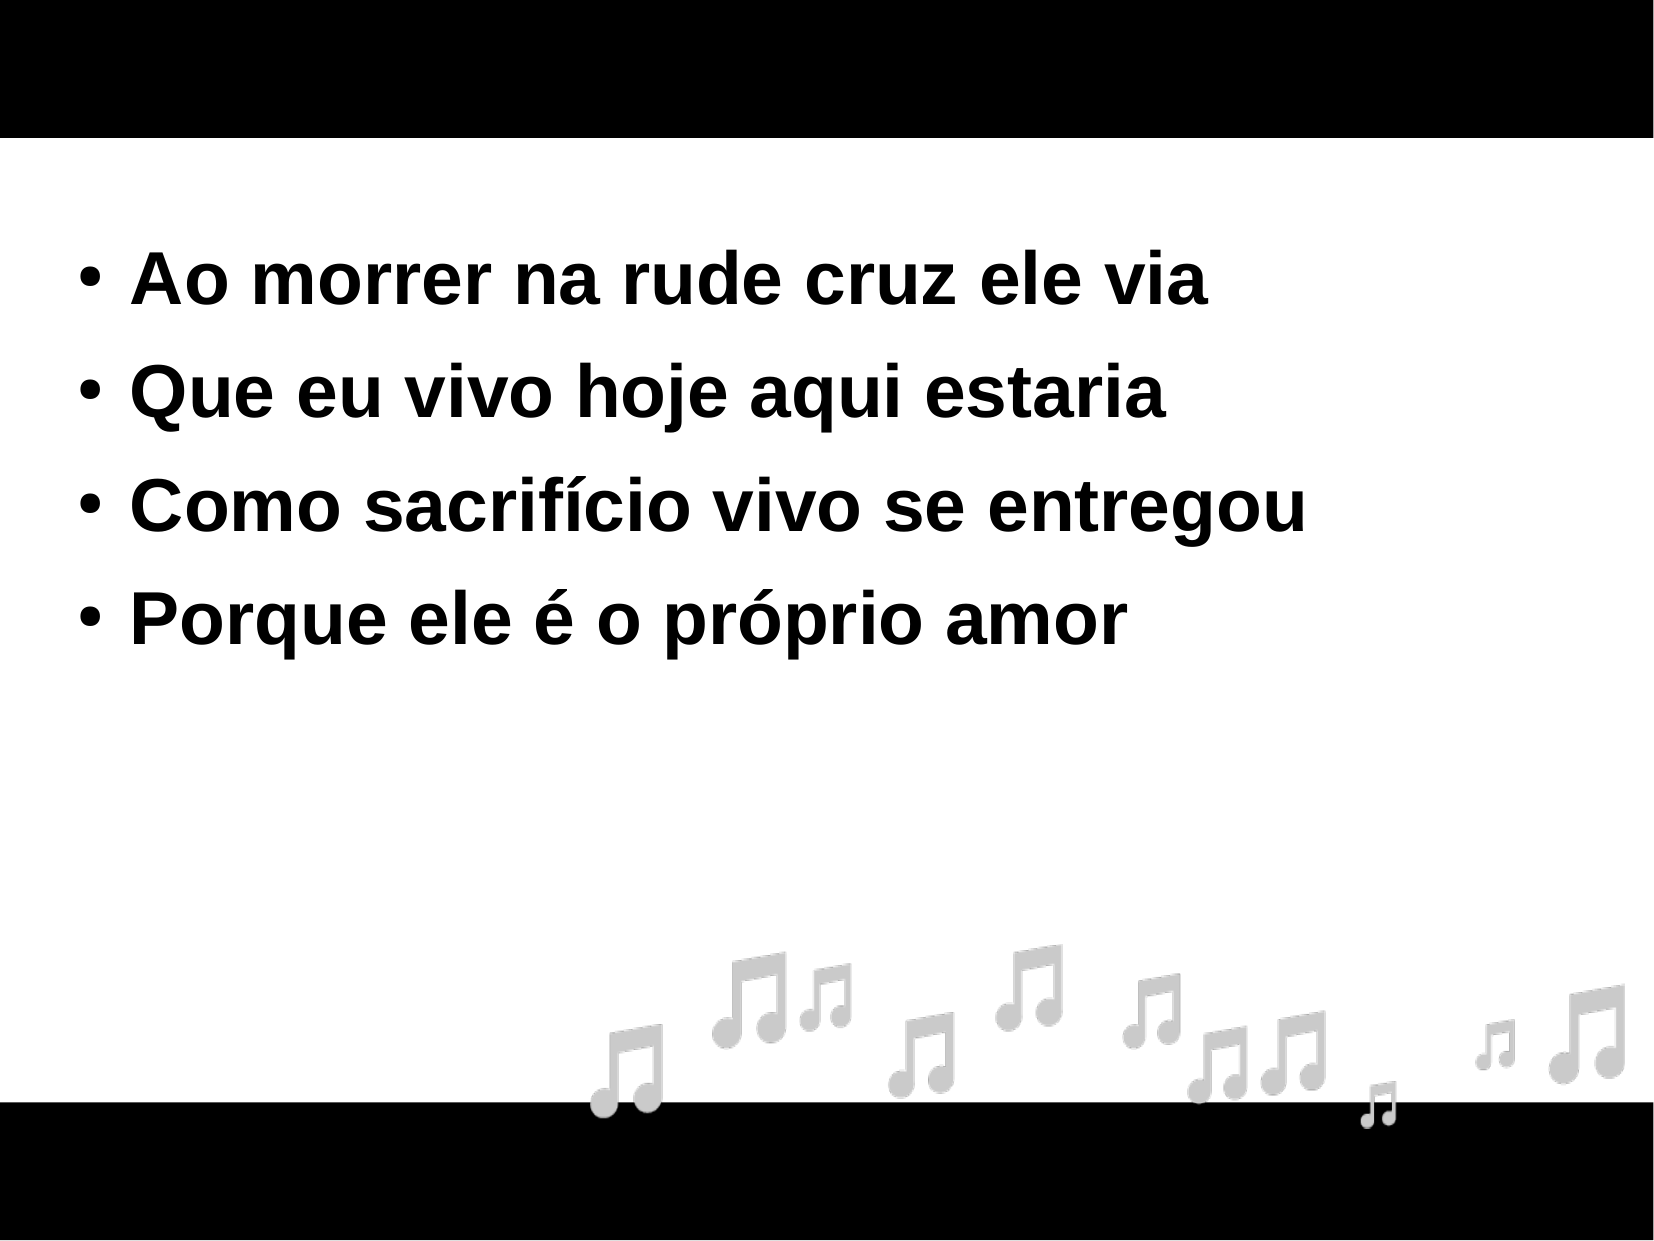

# Ao morrer na rude cruz ele via
Que eu vivo hoje aqui estaria
Como sacrifício vivo se entregou
Porque ele é o próprio amor